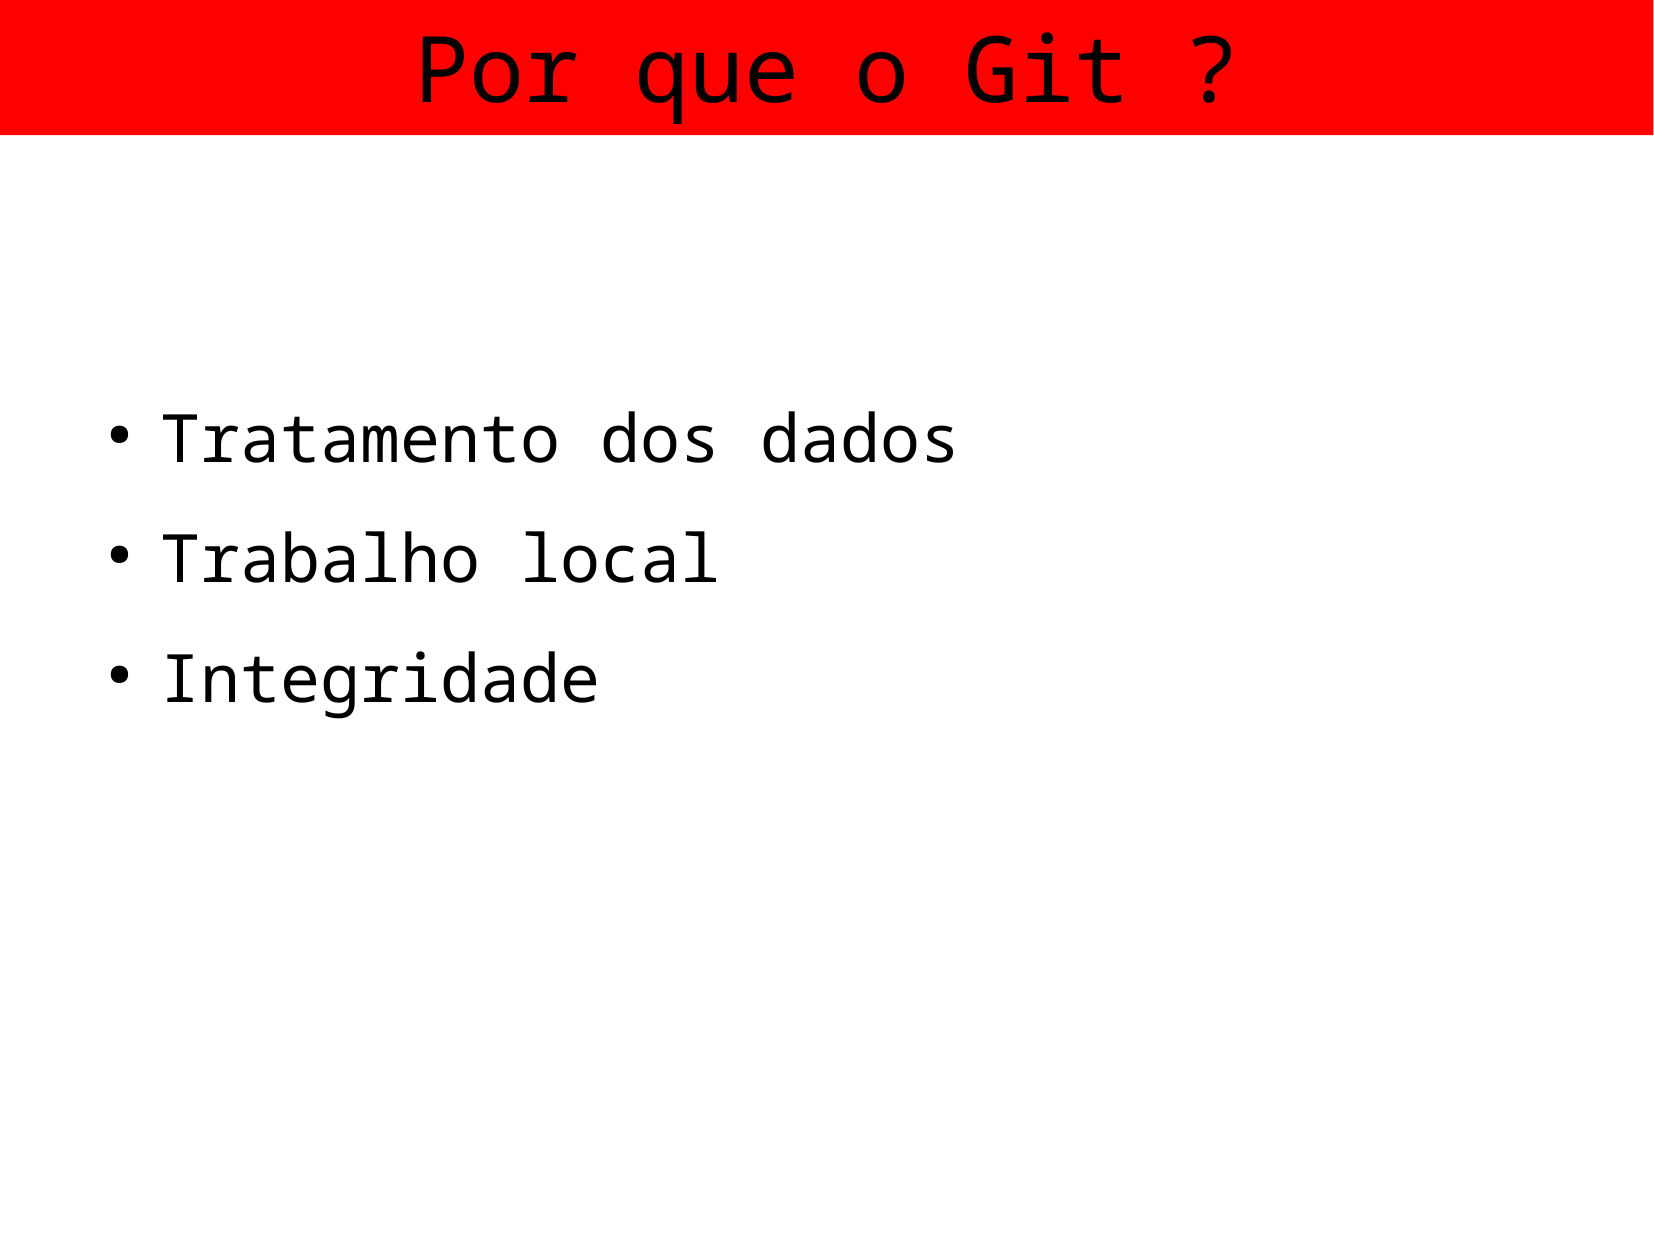

# Por que o Git ?
Tratamento dos dados
Trabalho local
Integridade